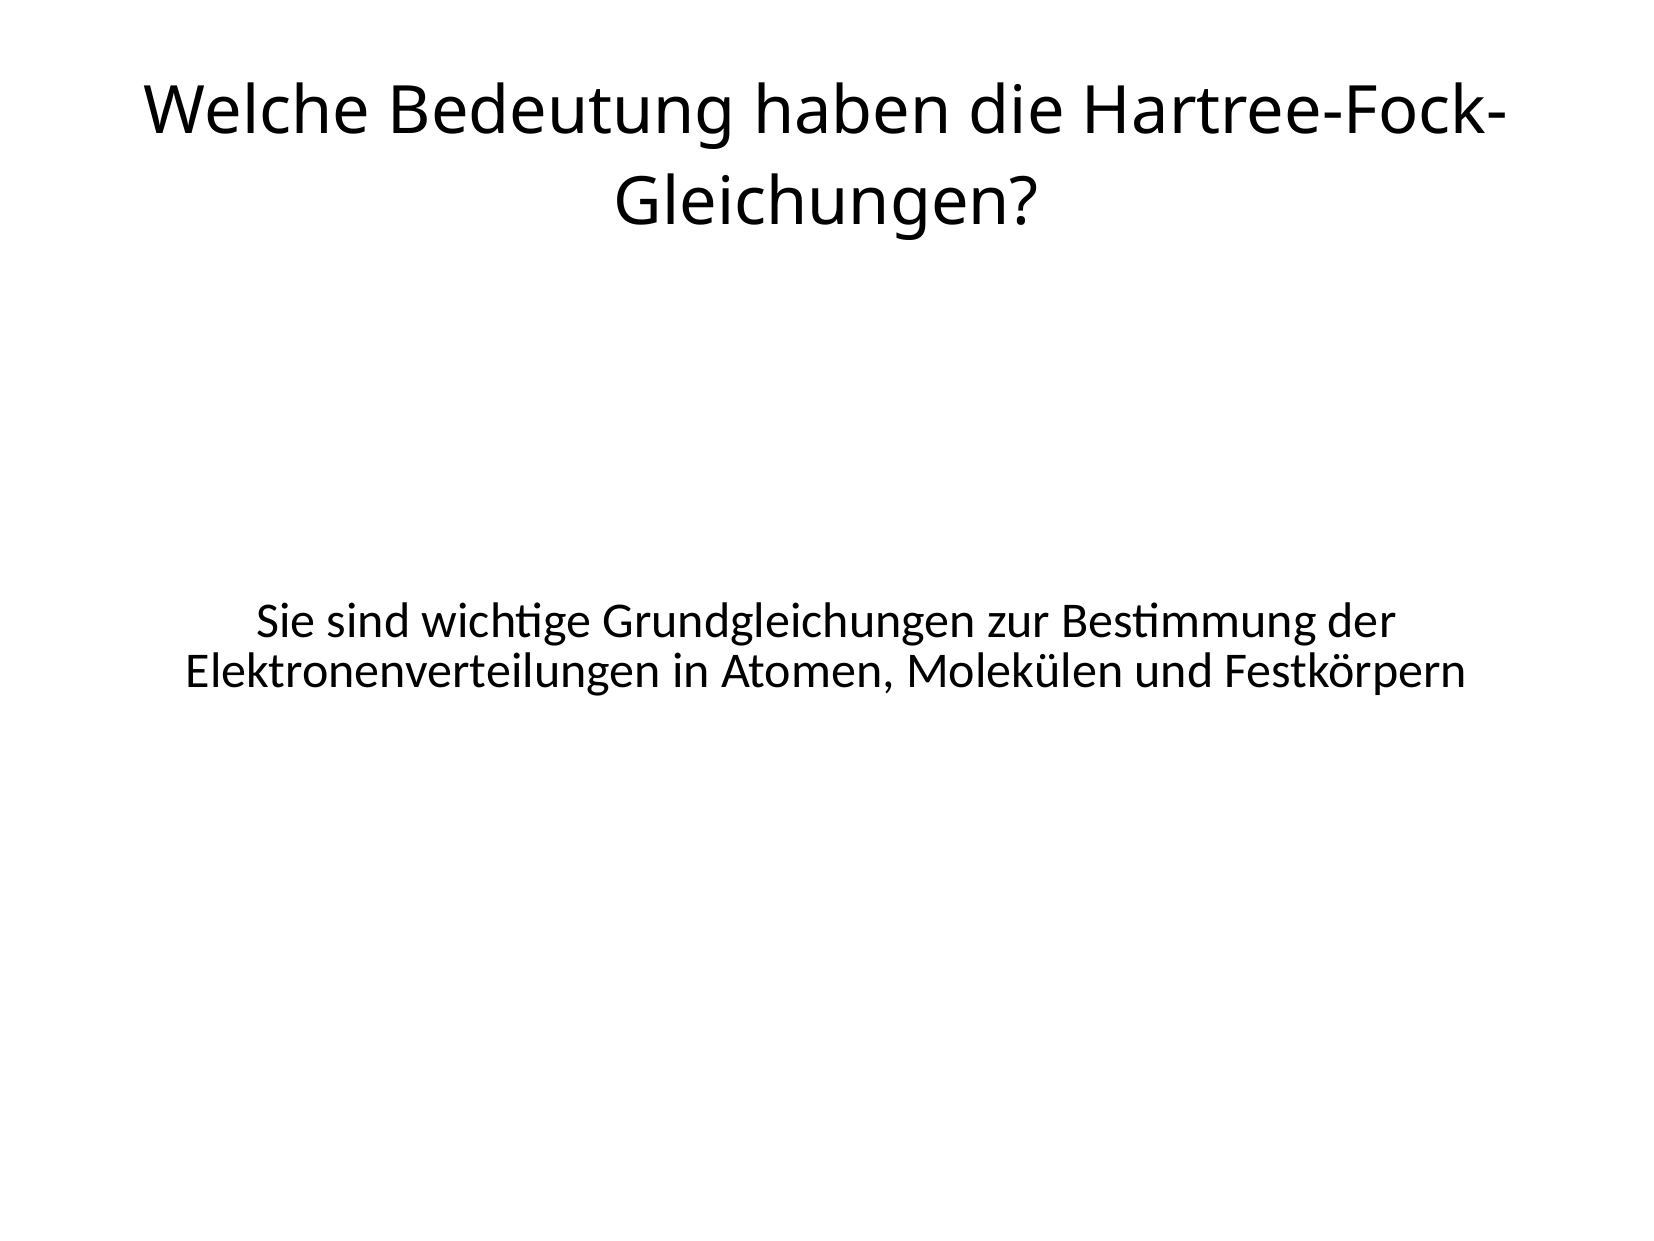

# Welche Bedeutung haben die Hartree-Fock-Gleichungen?
Sie sind wichtige Grundgleichungen zur Bestimmung der Elektronenverteilungen in Atomen, Molekülen und Festkörpern